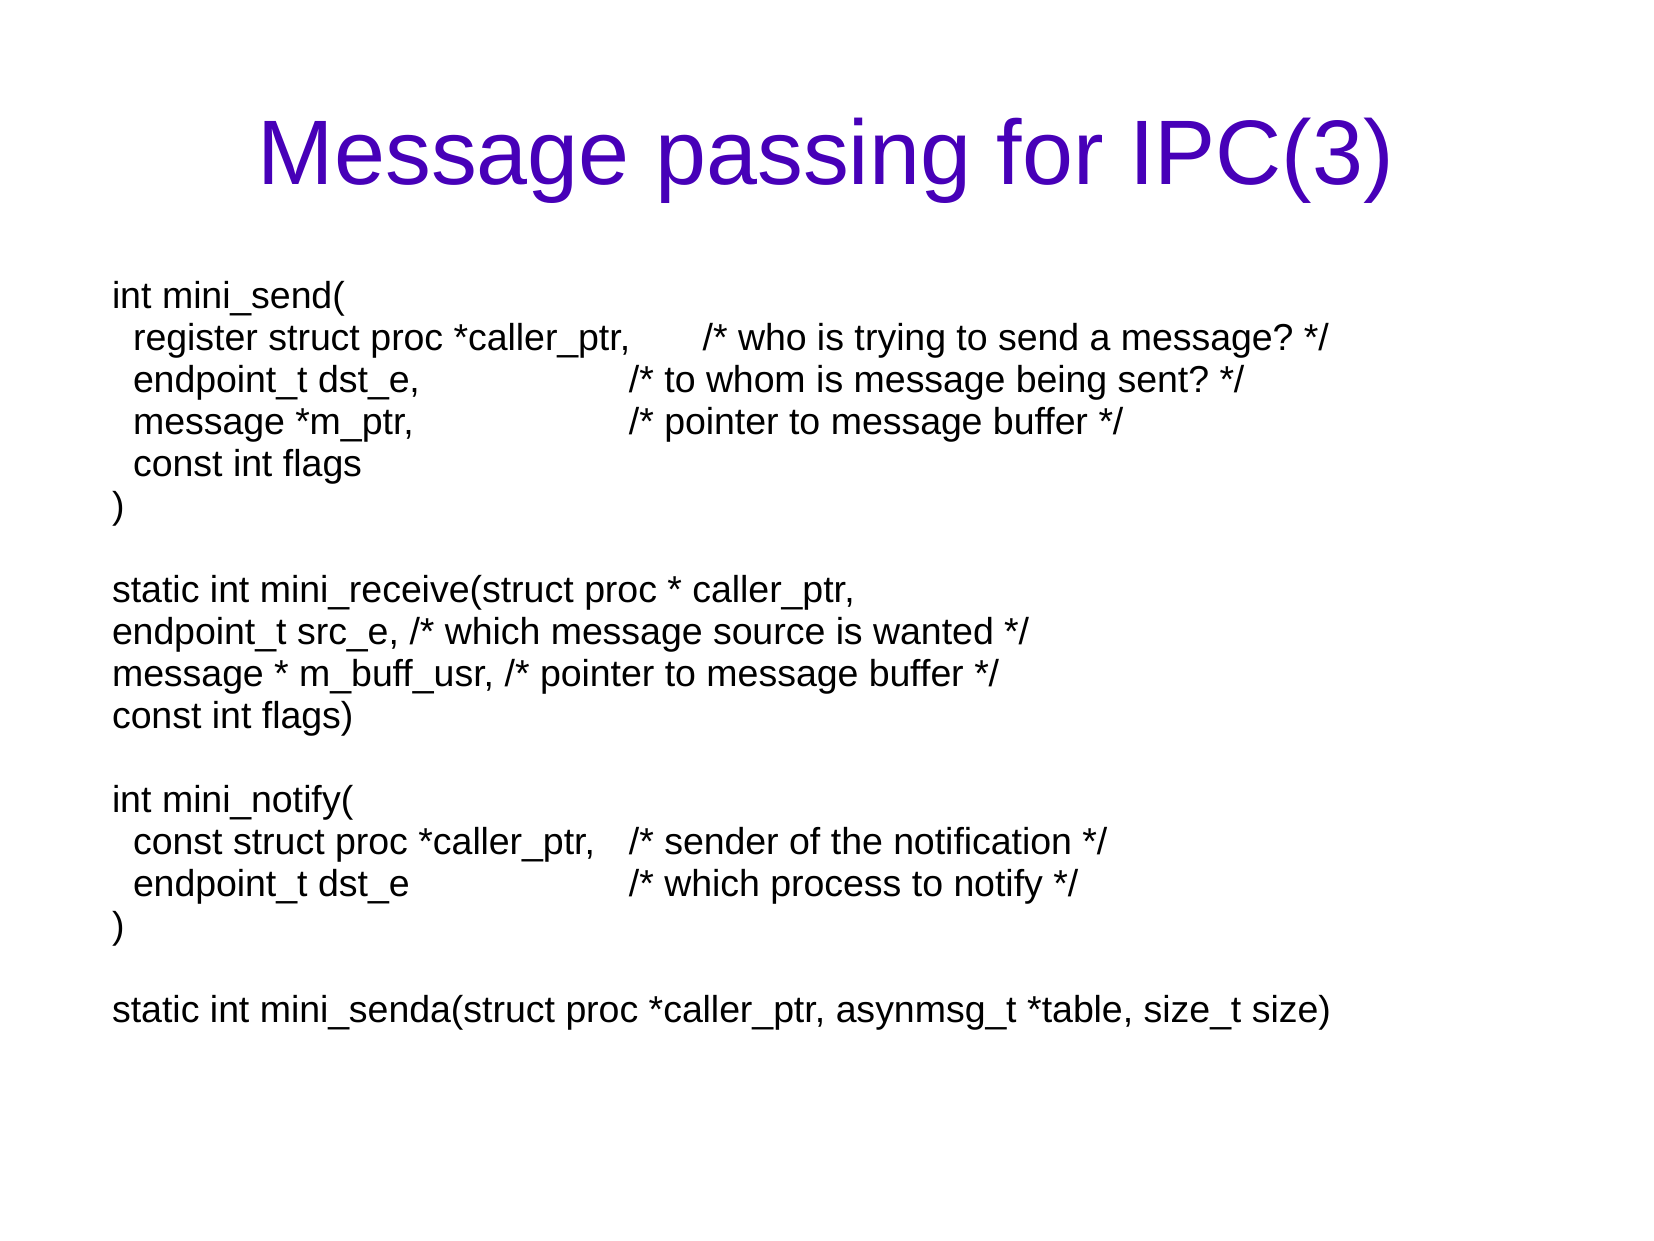

# Message passing for IPC(3)
int mini_send(
 register struct proc *caller_ptr,	/* who is trying to send a message? */
 endpoint_t dst_e,			/* to whom is message being sent? */
 message *m_ptr,			/* pointer to message buffer */
 const int flags
)
static int mini_receive(struct proc * caller_ptr,
endpoint_t src_e, /* which message source is wanted */
message * m_buff_usr, /* pointer to message buffer */
const int flags)
int mini_notify(
 const struct proc *caller_ptr,	/* sender of the notification */
 endpoint_t dst_e			/* which process to notify */
)
static int mini_senda(struct proc *caller_ptr, asynmsg_t *table, size_t size)